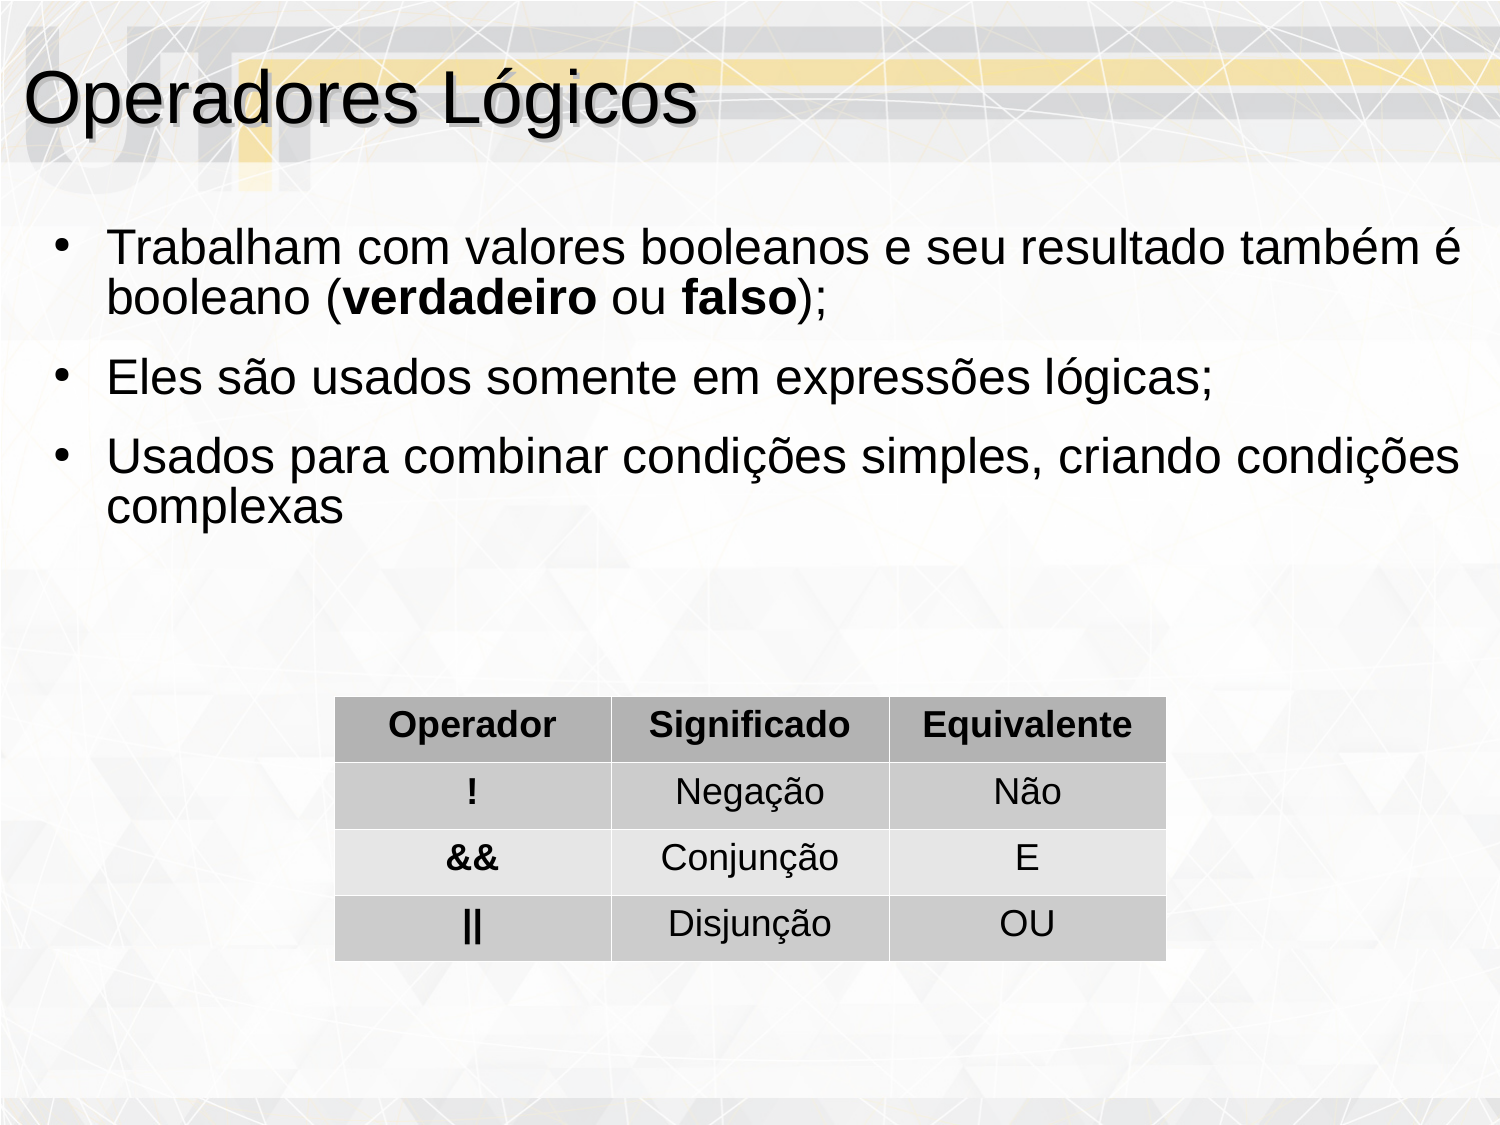

# Operadores Lógicos
Trabalham com valores booleanos e seu resultado também é booleano (verdadeiro ou falso);
Eles são usados somente em expressões lógicas;
Usados para combinar condições simples, criando condições complexas
| Operador | Significado | Equivalente |
| --- | --- | --- |
| ! | Negação | Não |
| && | Conjunção | E |
| || | Disjunção | OU |